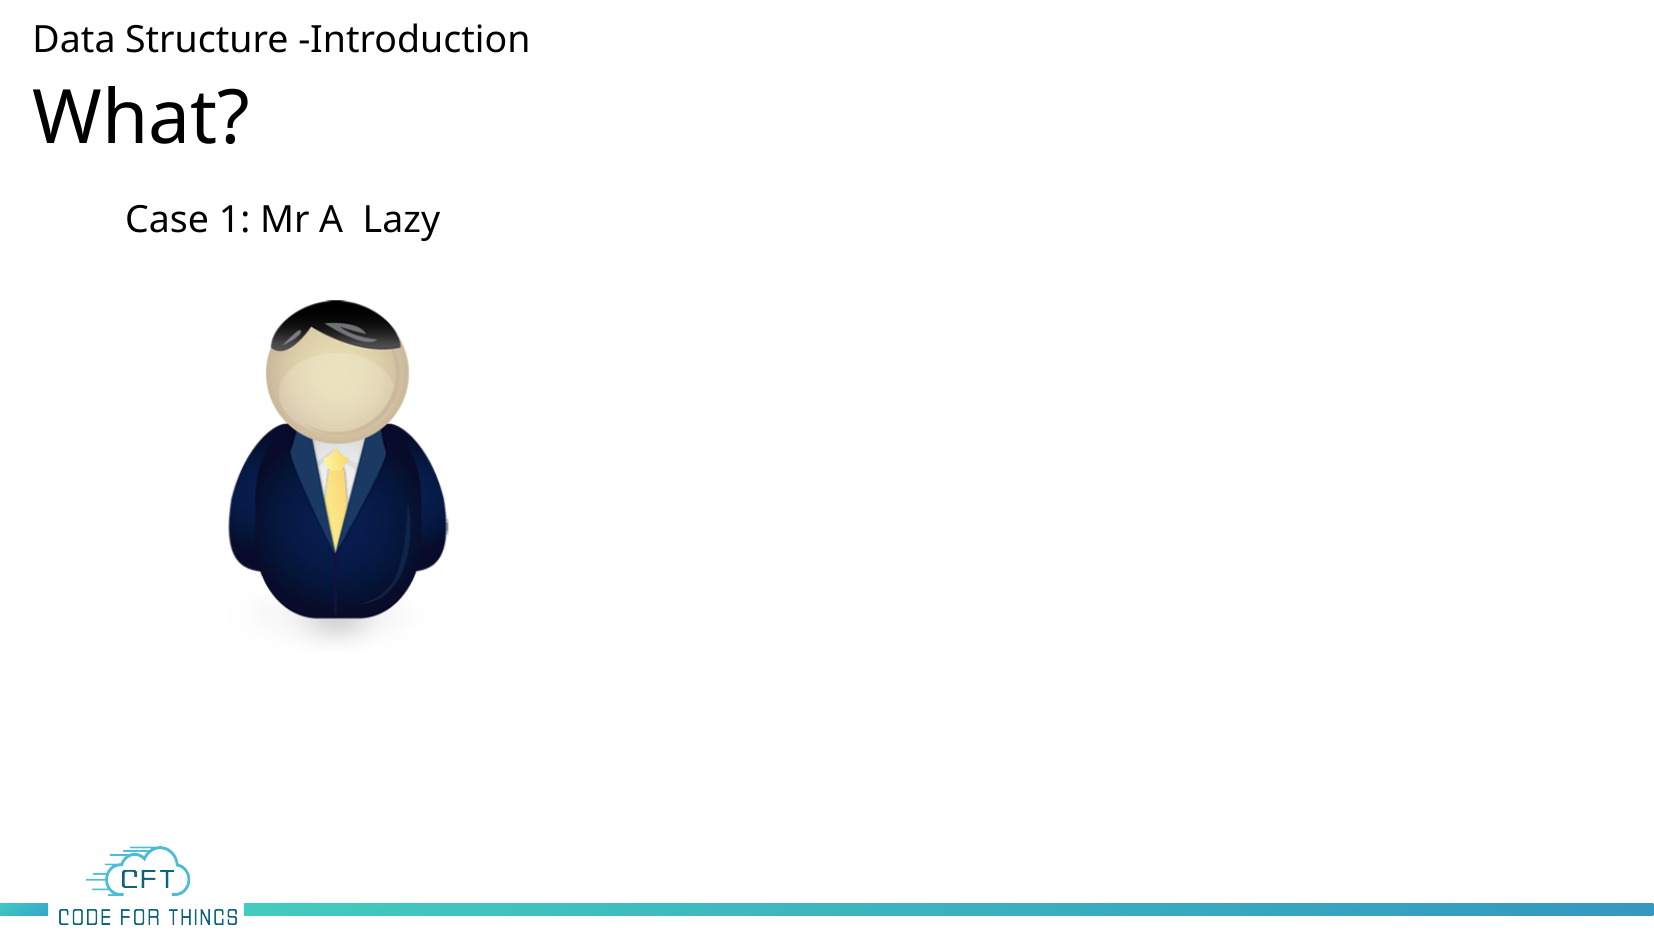

# Data Structure -Introduction What?
Case 1: Mr A Lazy